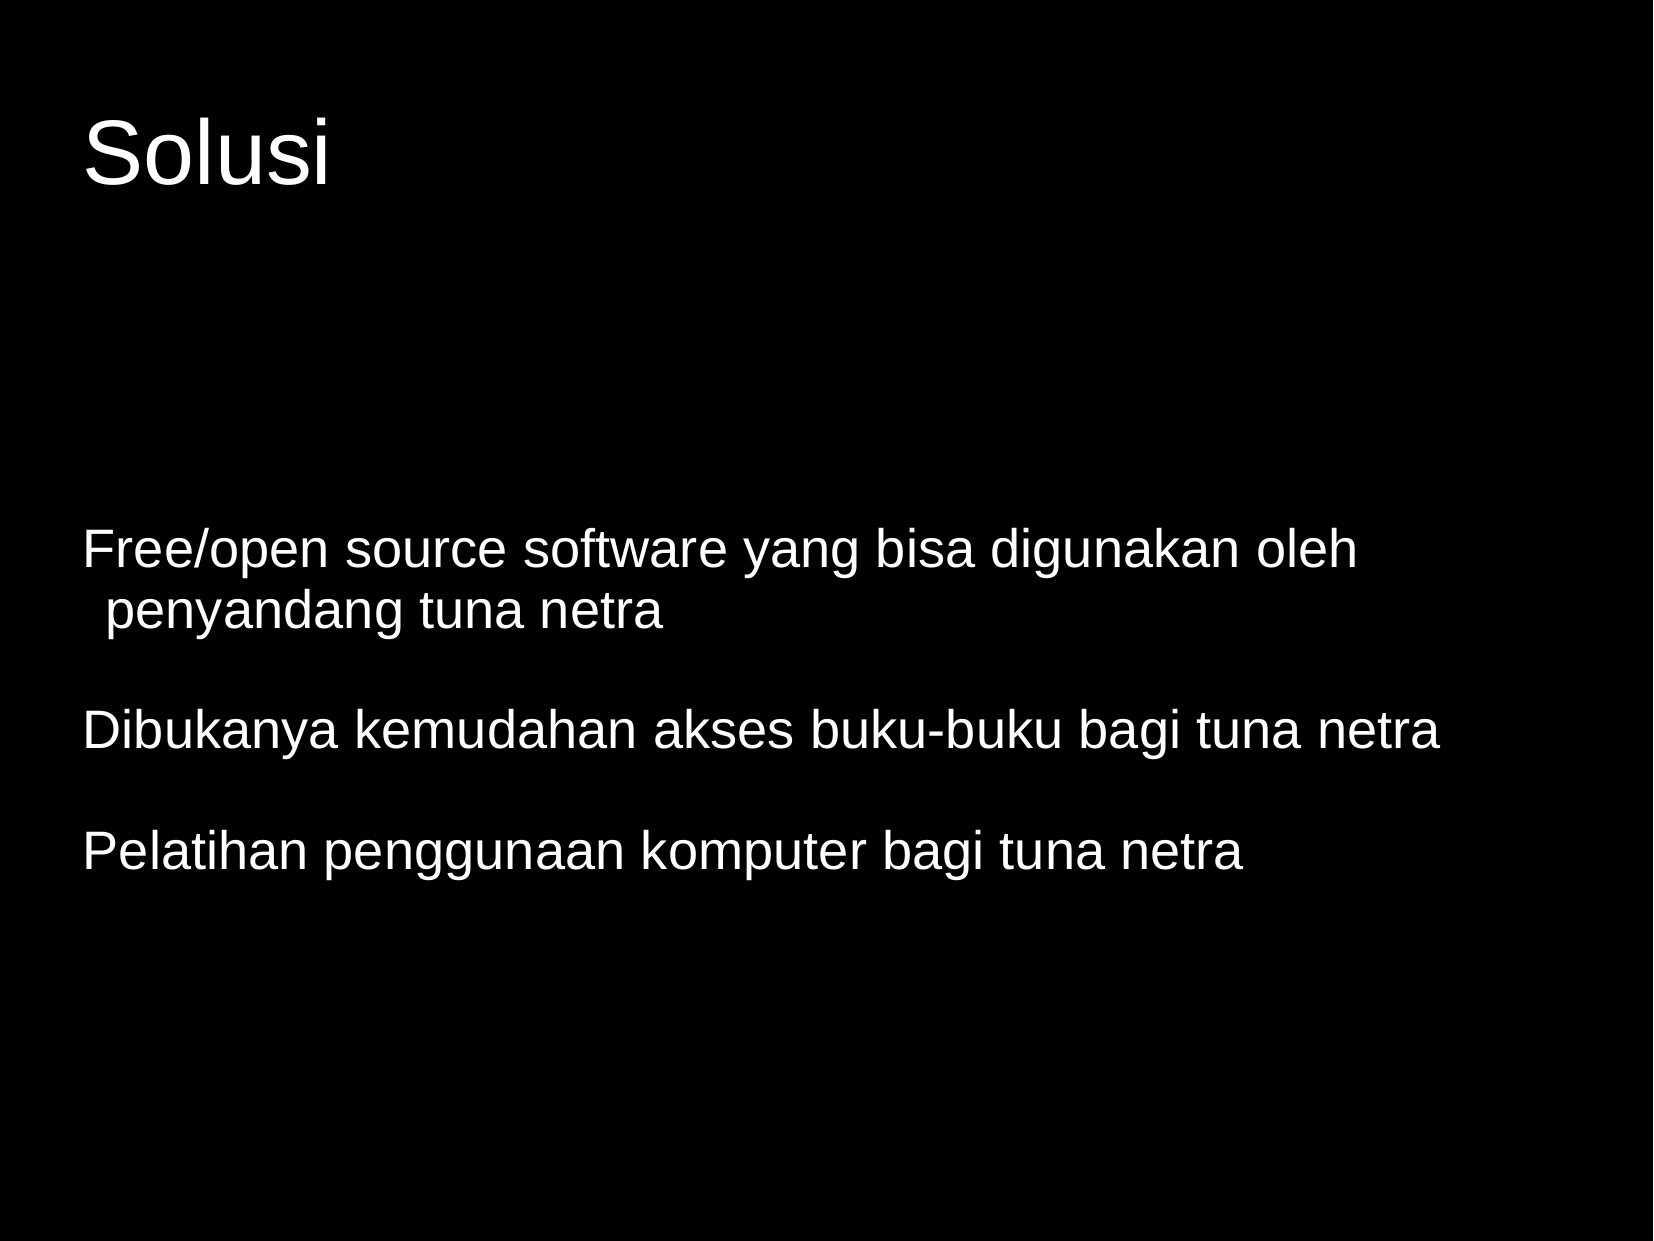

# Solusi
Free/open source software yang bisa digunakan oleh penyandang tuna netra
Dibukanya kemudahan akses buku-buku bagi tuna netra
Pelatihan penggunaan komputer bagi tuna netra